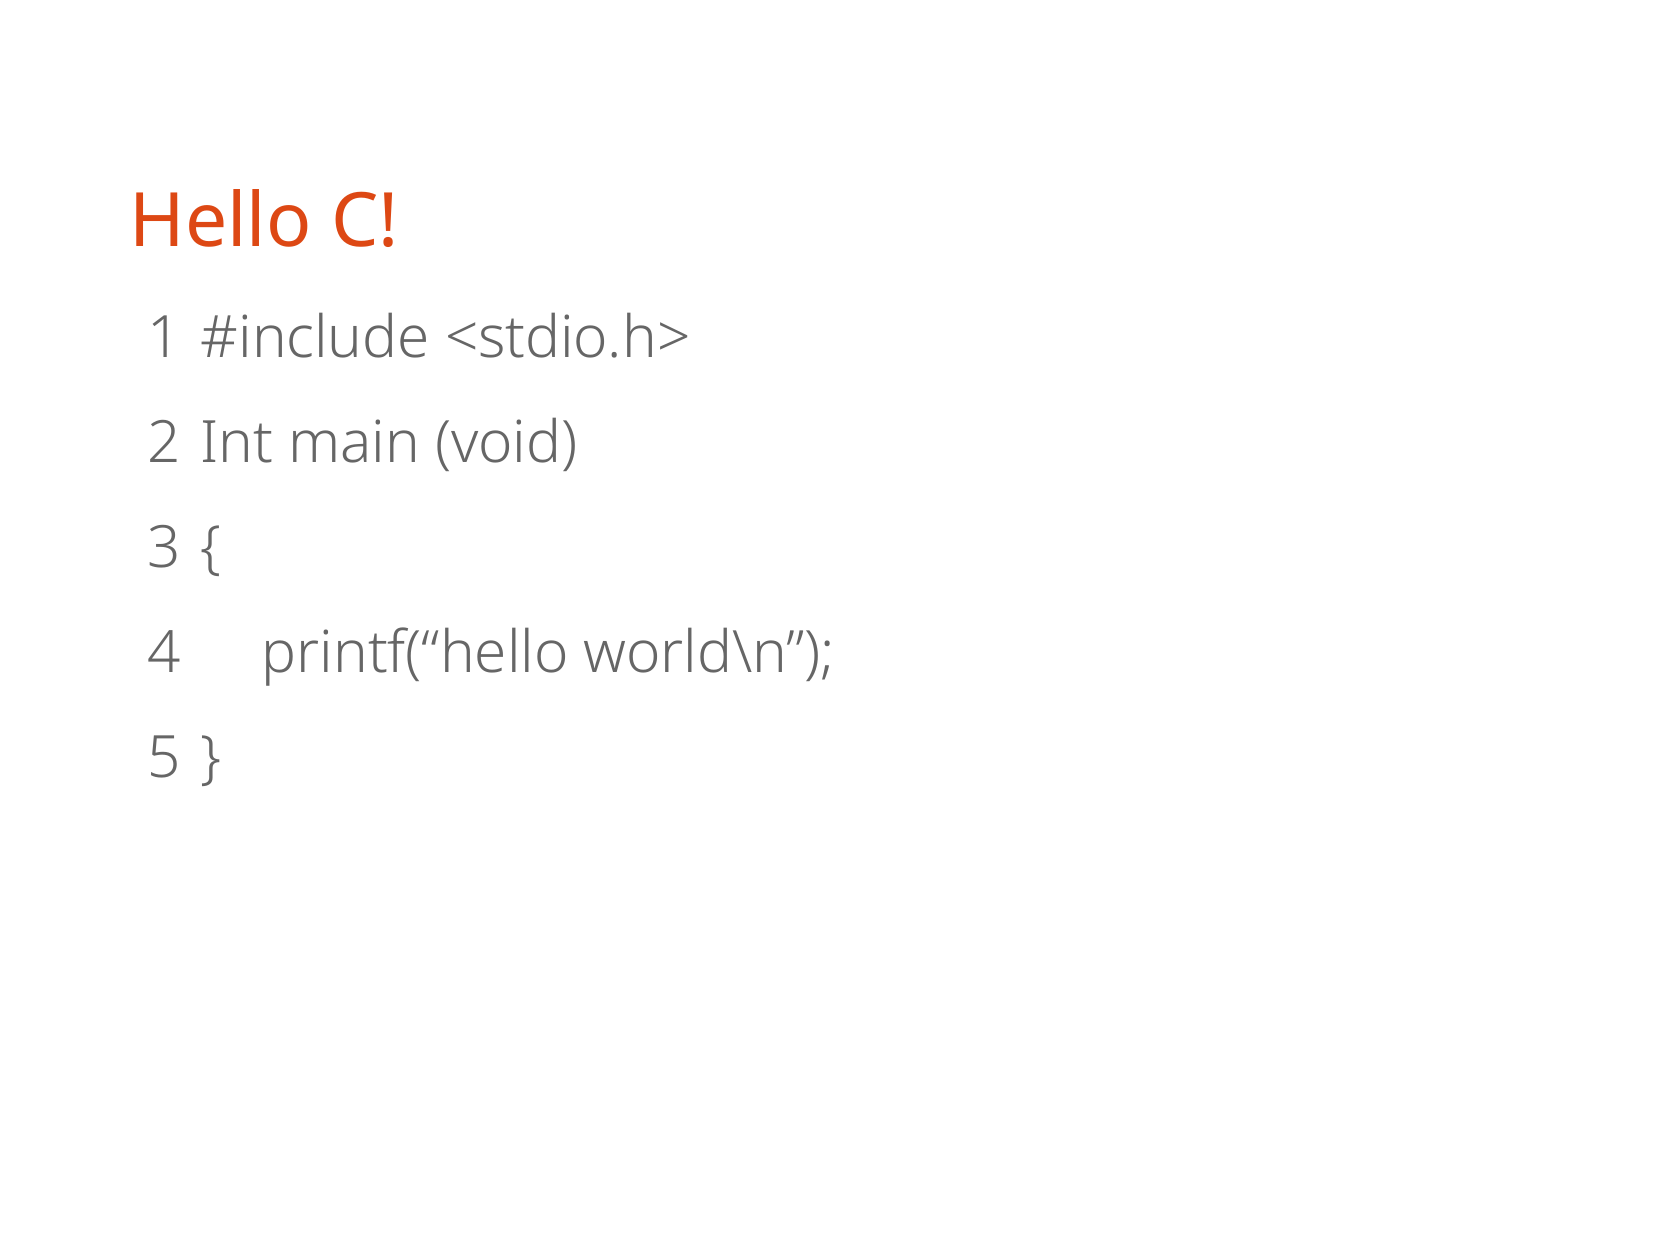

# Hello C!
#include <stdio.h>
Int main (void)
{
 printf(“hello world\n”);
}